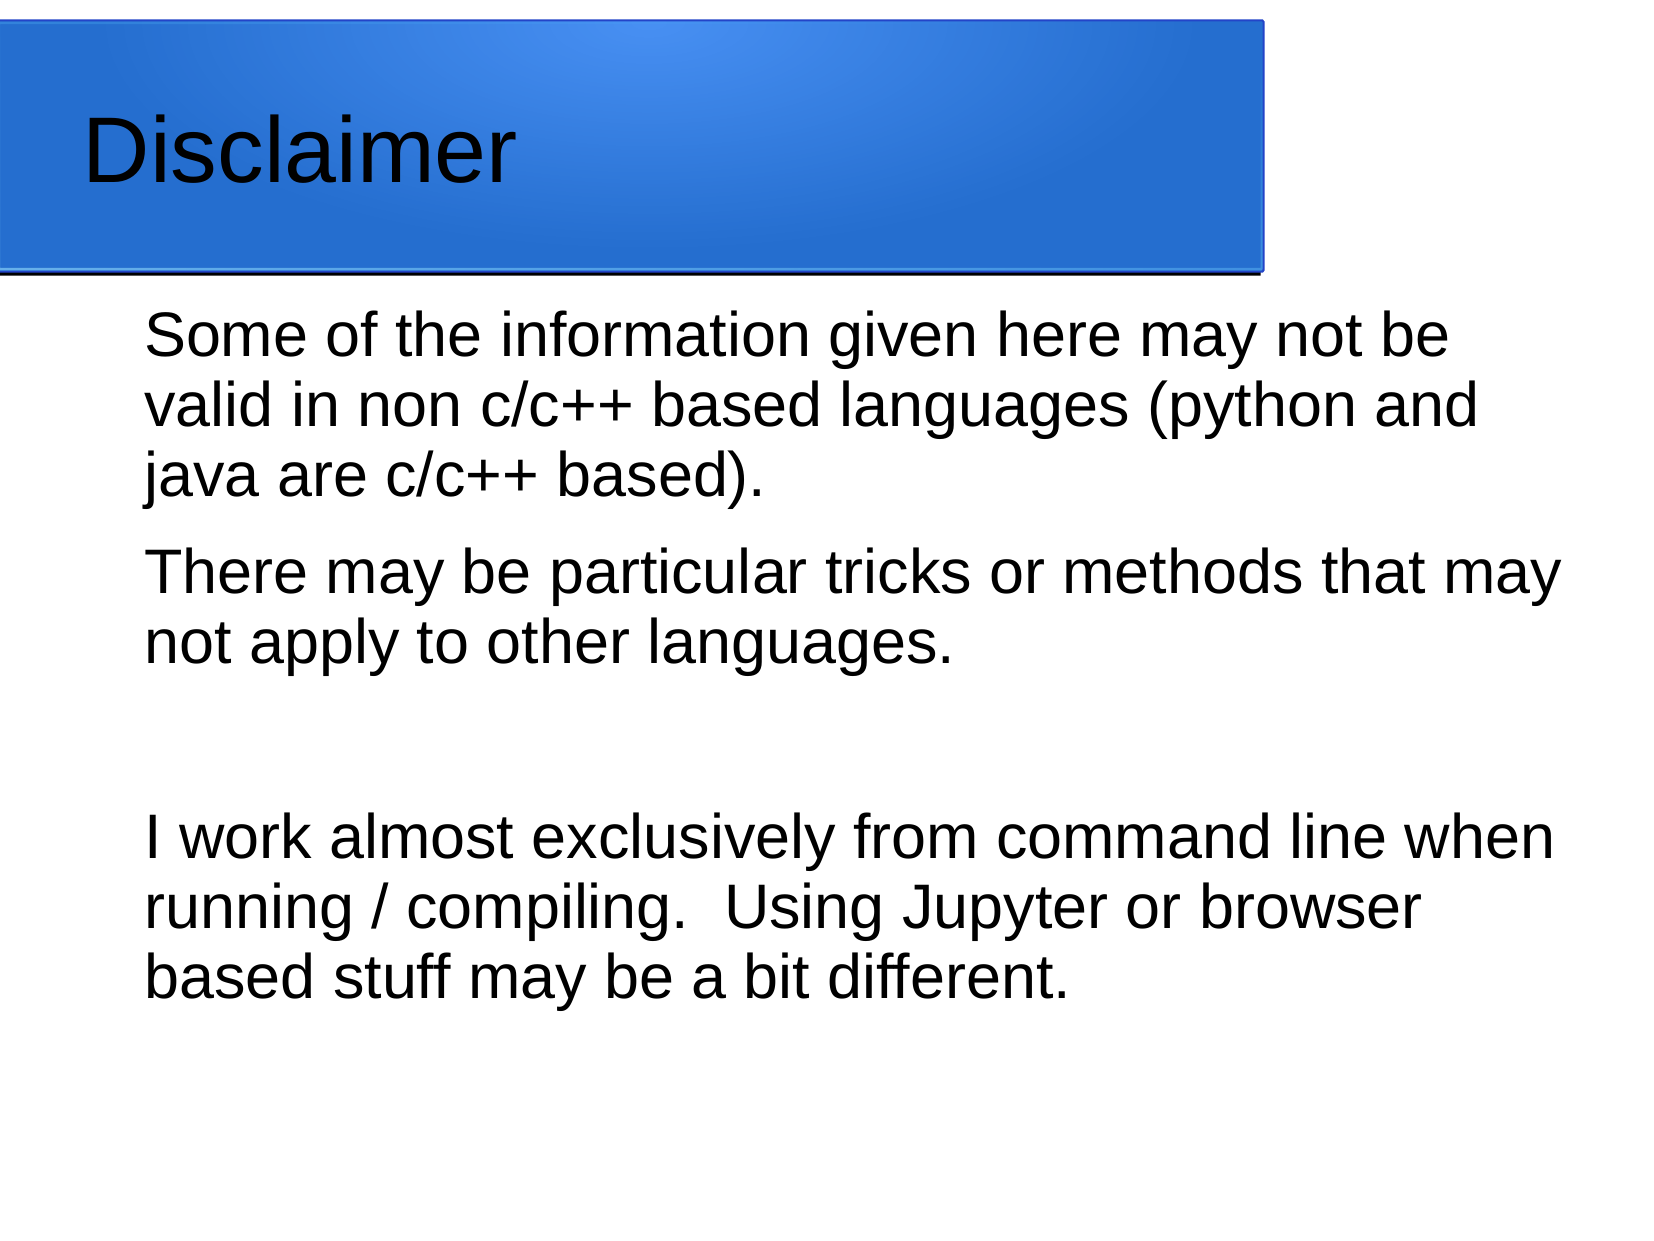

# Disclaimer
Some of the information given here may not be valid in non c/c++ based languages (python and java are c/c++ based).
There may be particular tricks or methods that may not apply to other languages.
I work almost exclusively from command line when running / compiling. Using Jupyter or browser based stuff may be a bit different.